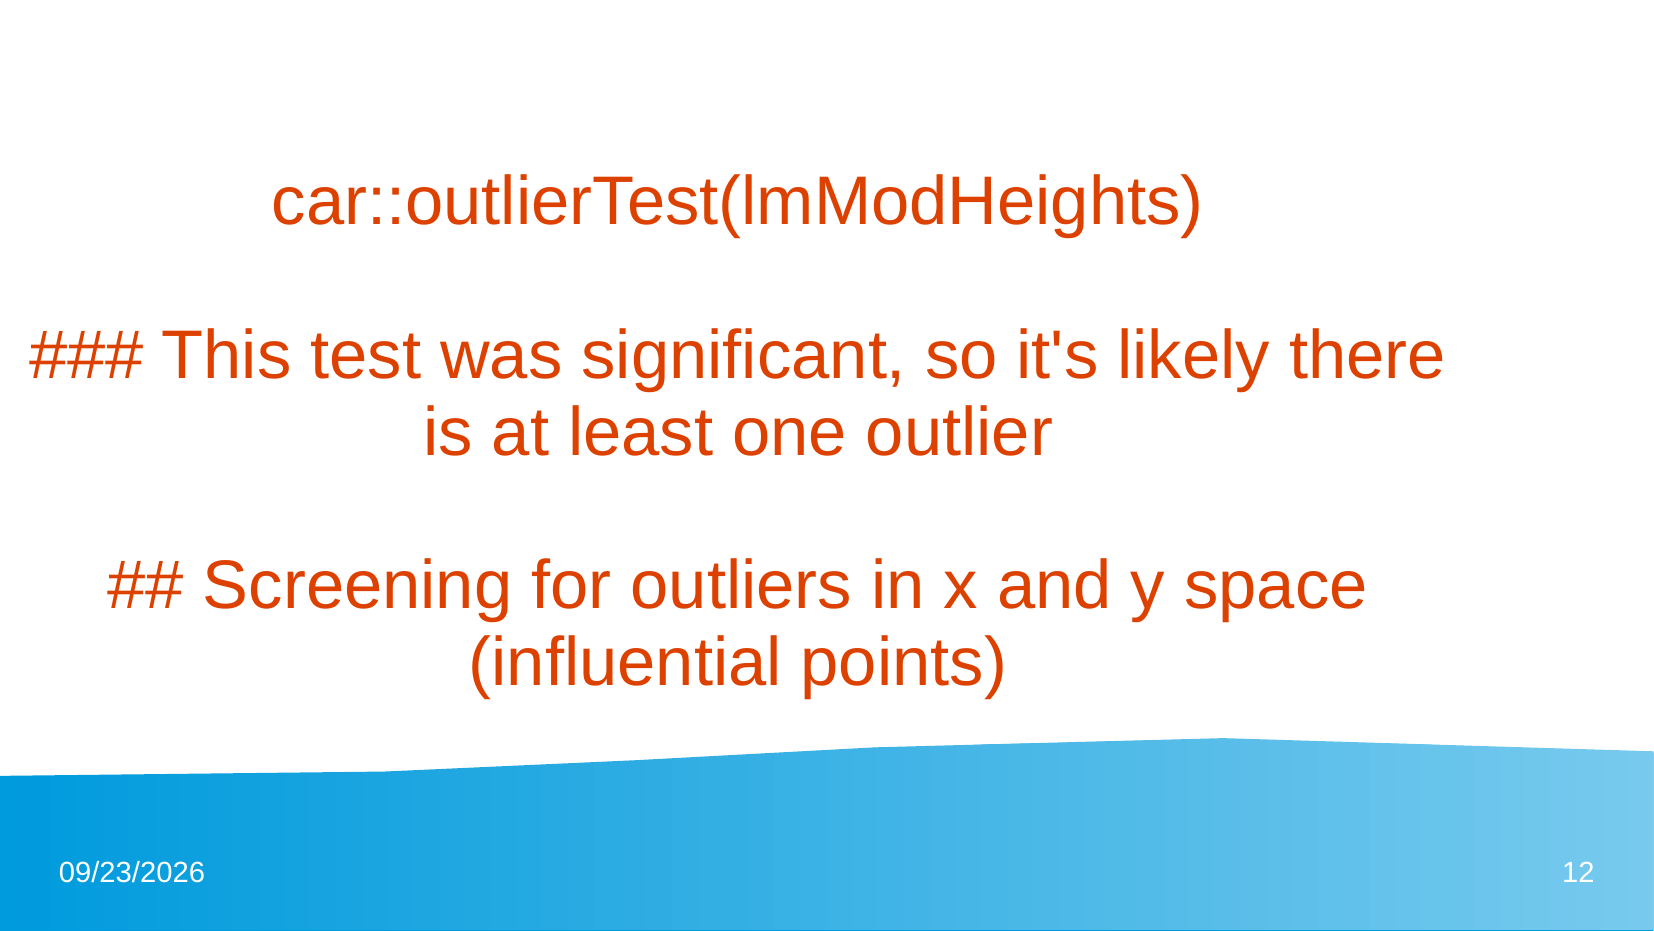

# car::outlierTest(lmModHeights) ### This test was significant, so it's likely there is at least one outlier ## Screening for outliers in x and y space (influential points)